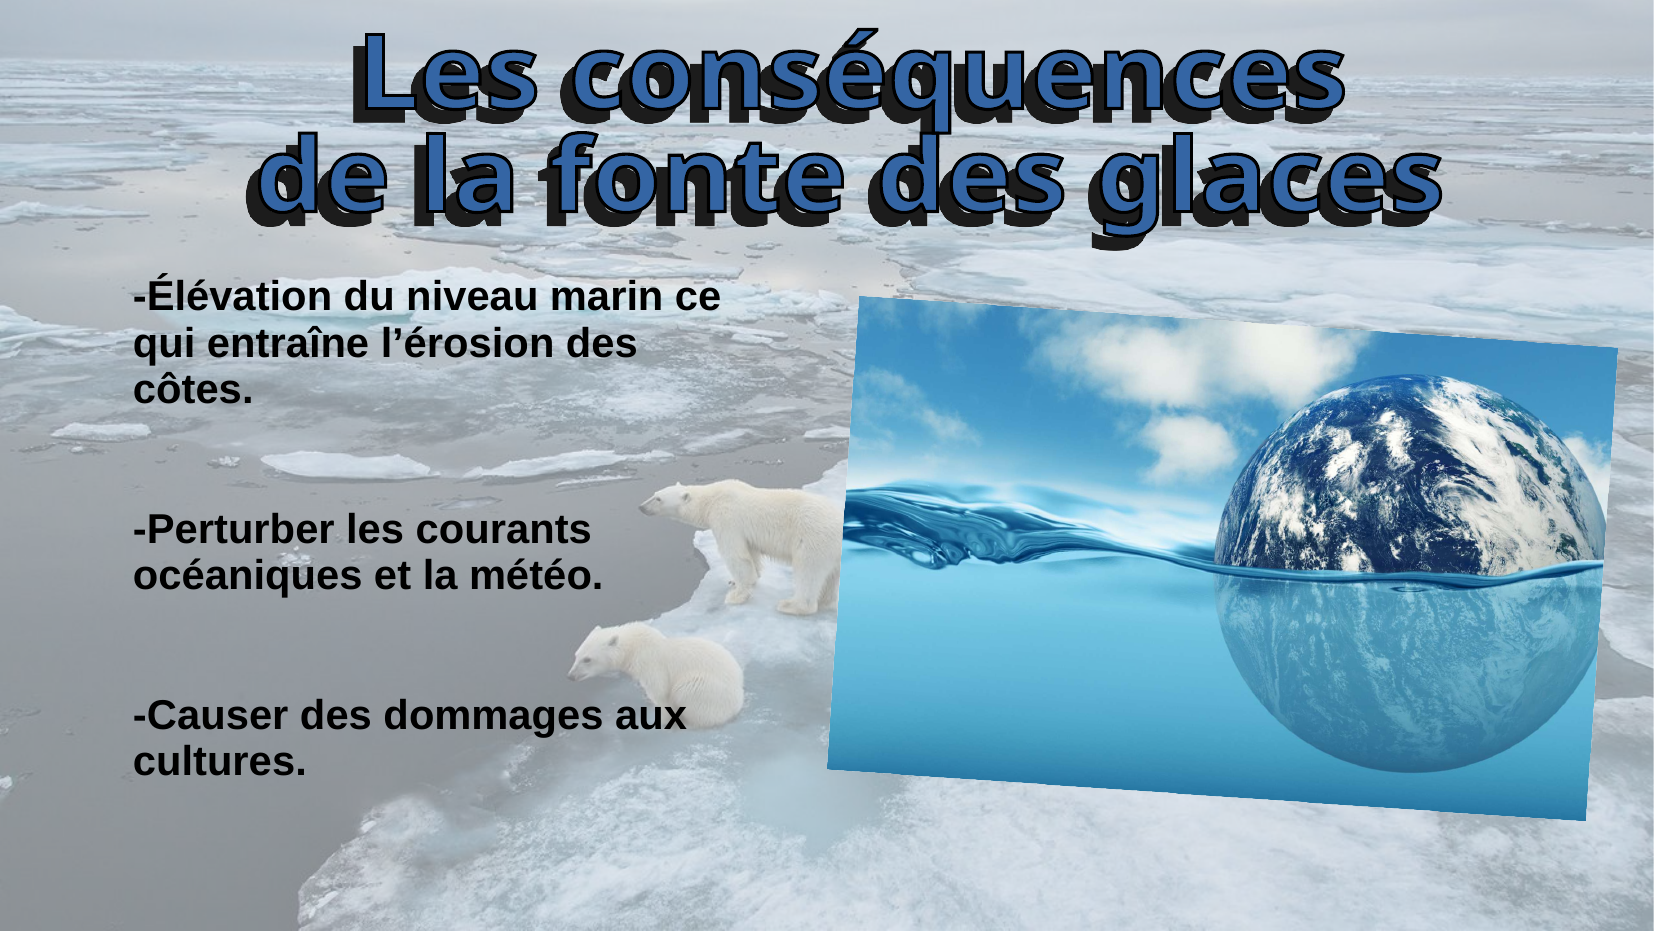

Les conséquences
de la fonte des glaces
-Élévation du niveau marin ce qui entraîne l’érosion des côtes.
-Perturber les courants océaniques et la météo.
-Causer des dommages aux cultures.